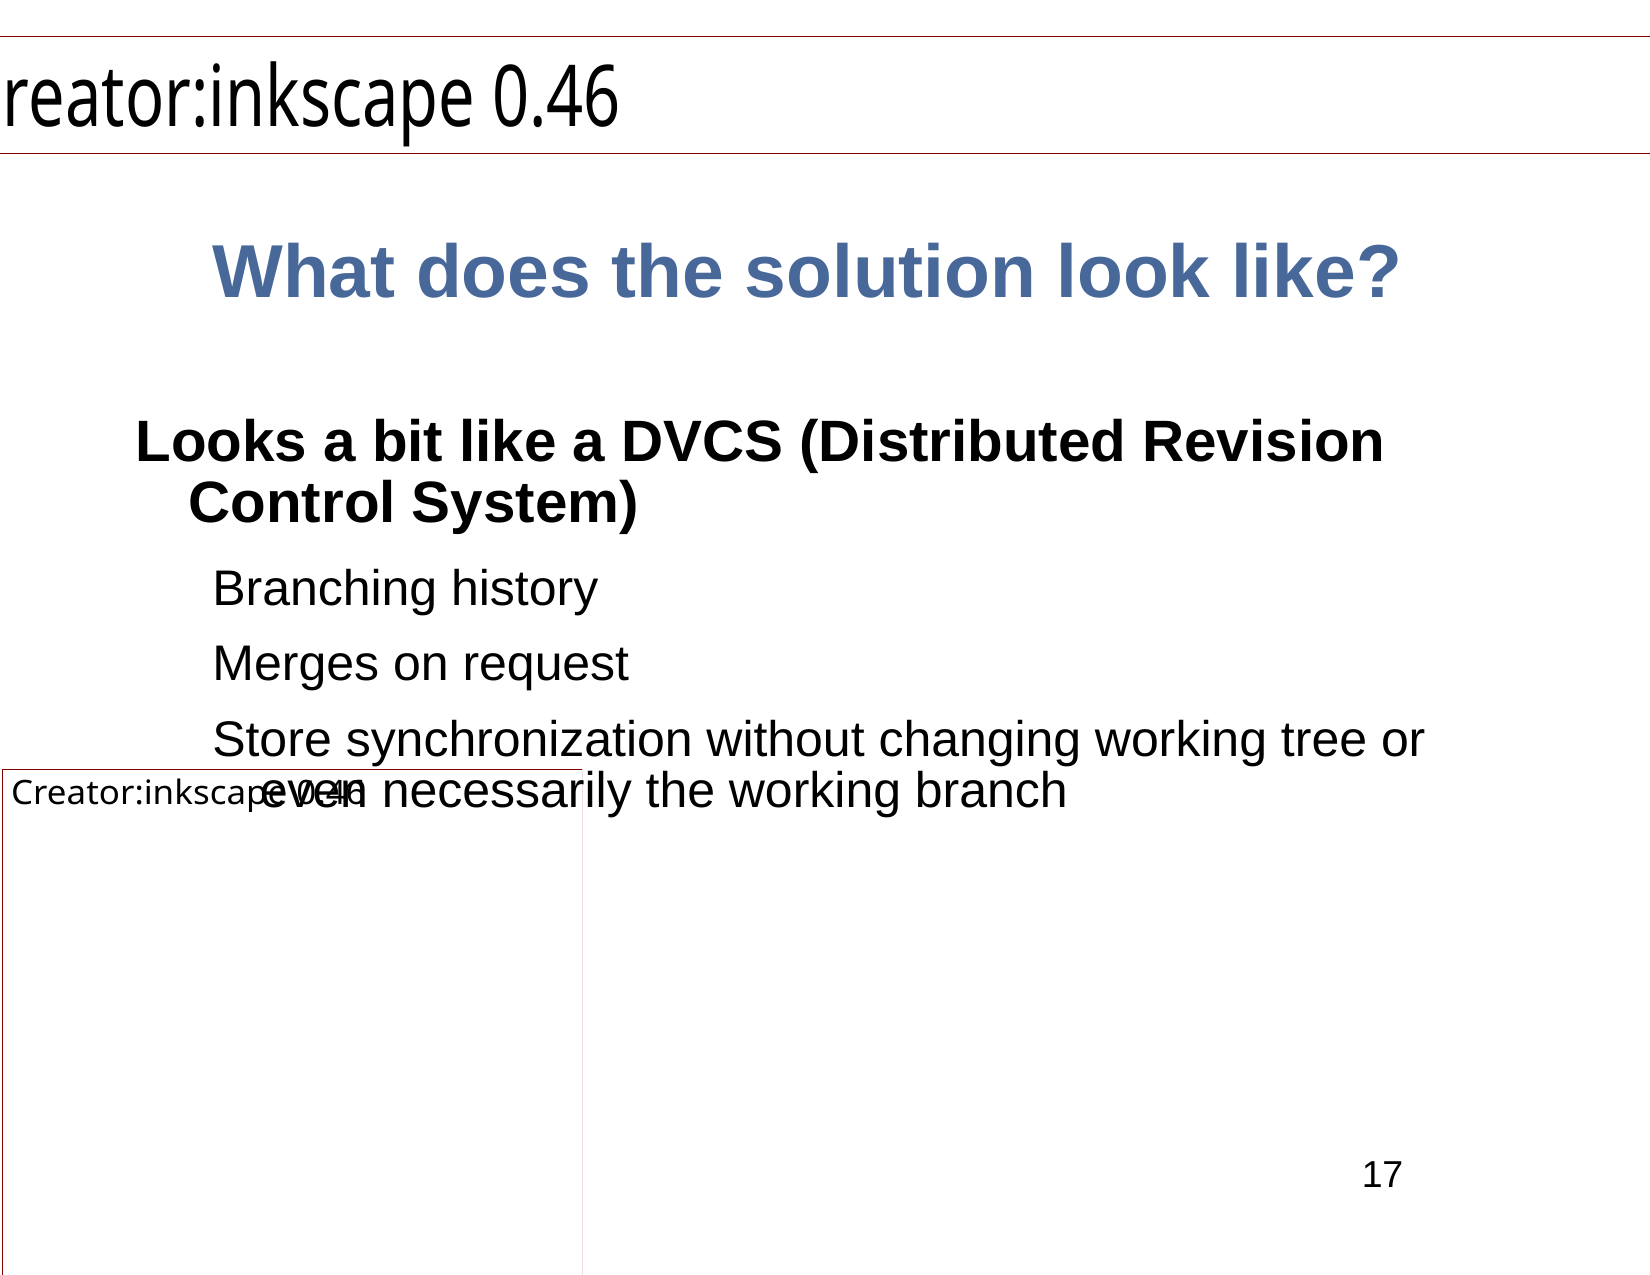

# What does the solution look like?
Looks a bit like a DVCS (Distributed Revision Control System)
Branching history
Merges on request
Store synchronization without changing working tree or even necessarily the working branch